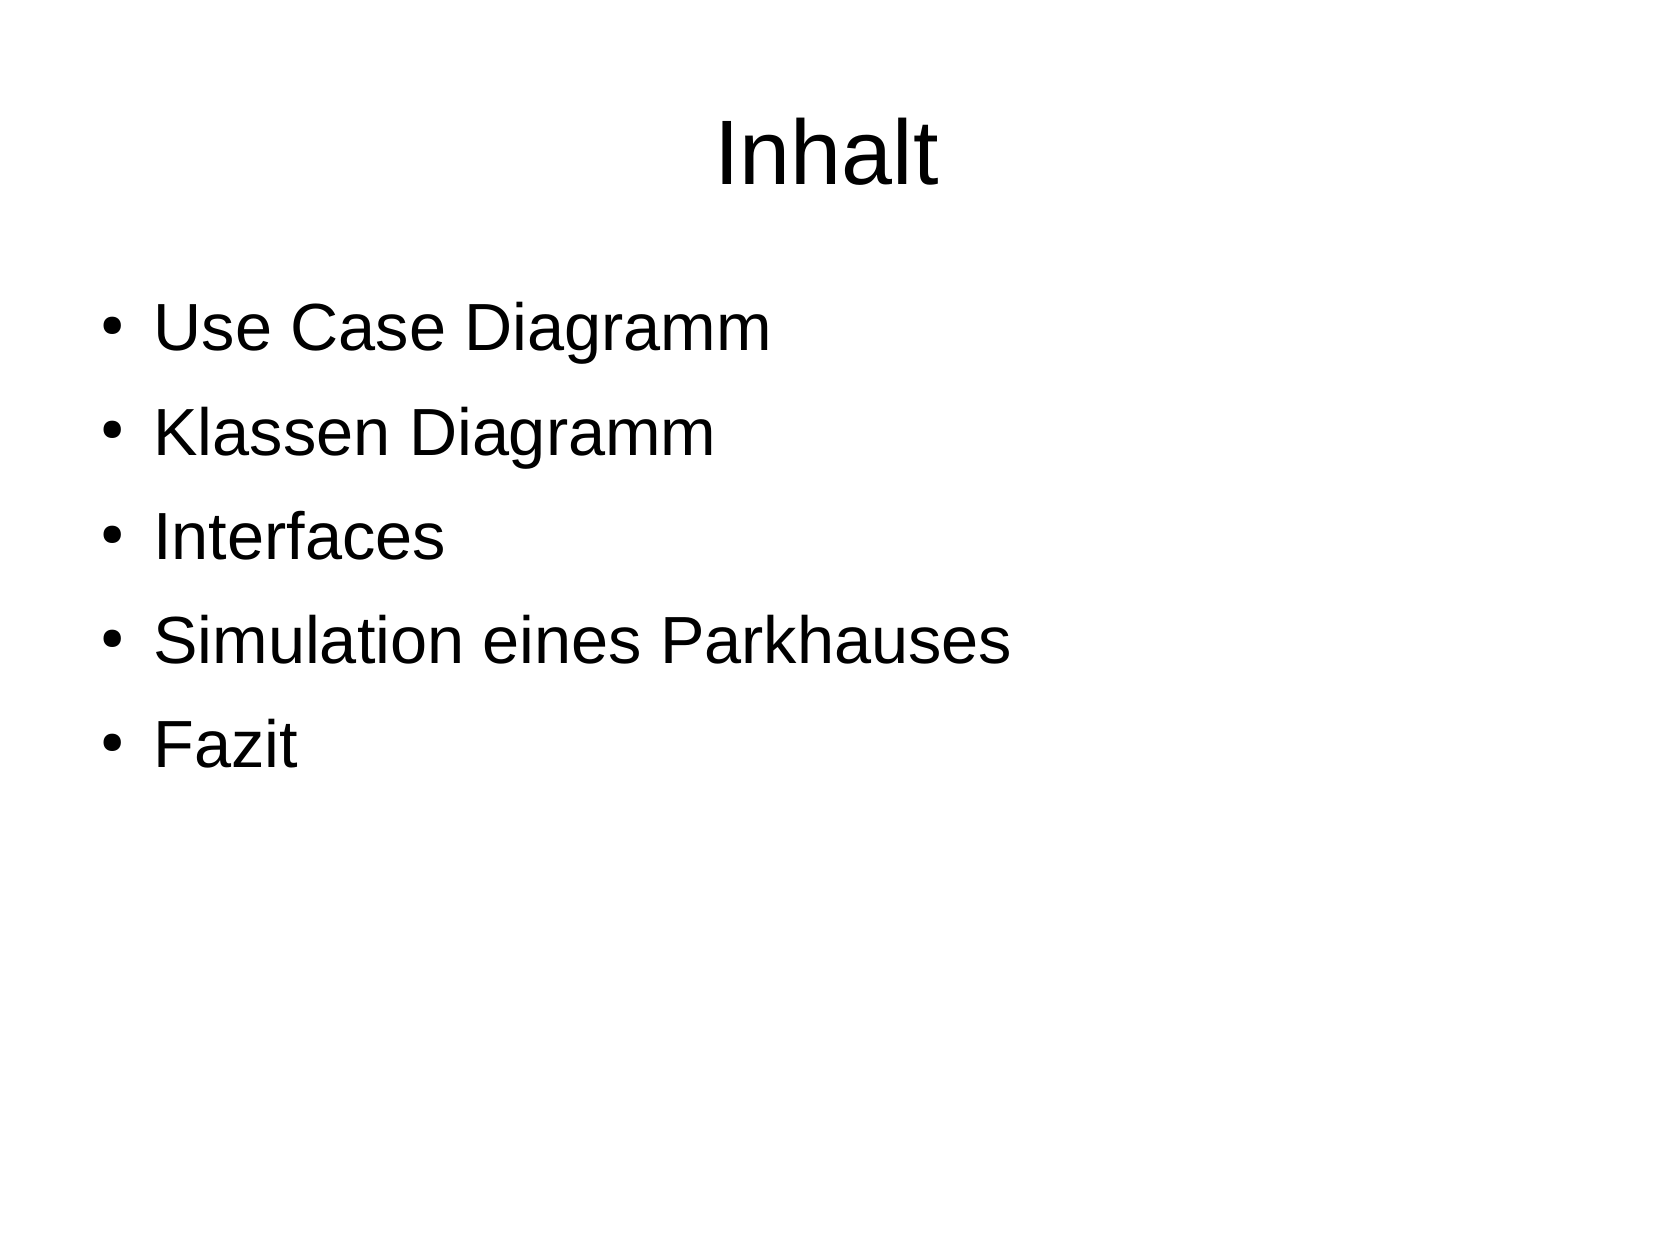

# Inhalt
Use Case Diagramm
Klassen Diagramm
Interfaces
Simulation eines Parkhauses
Fazit